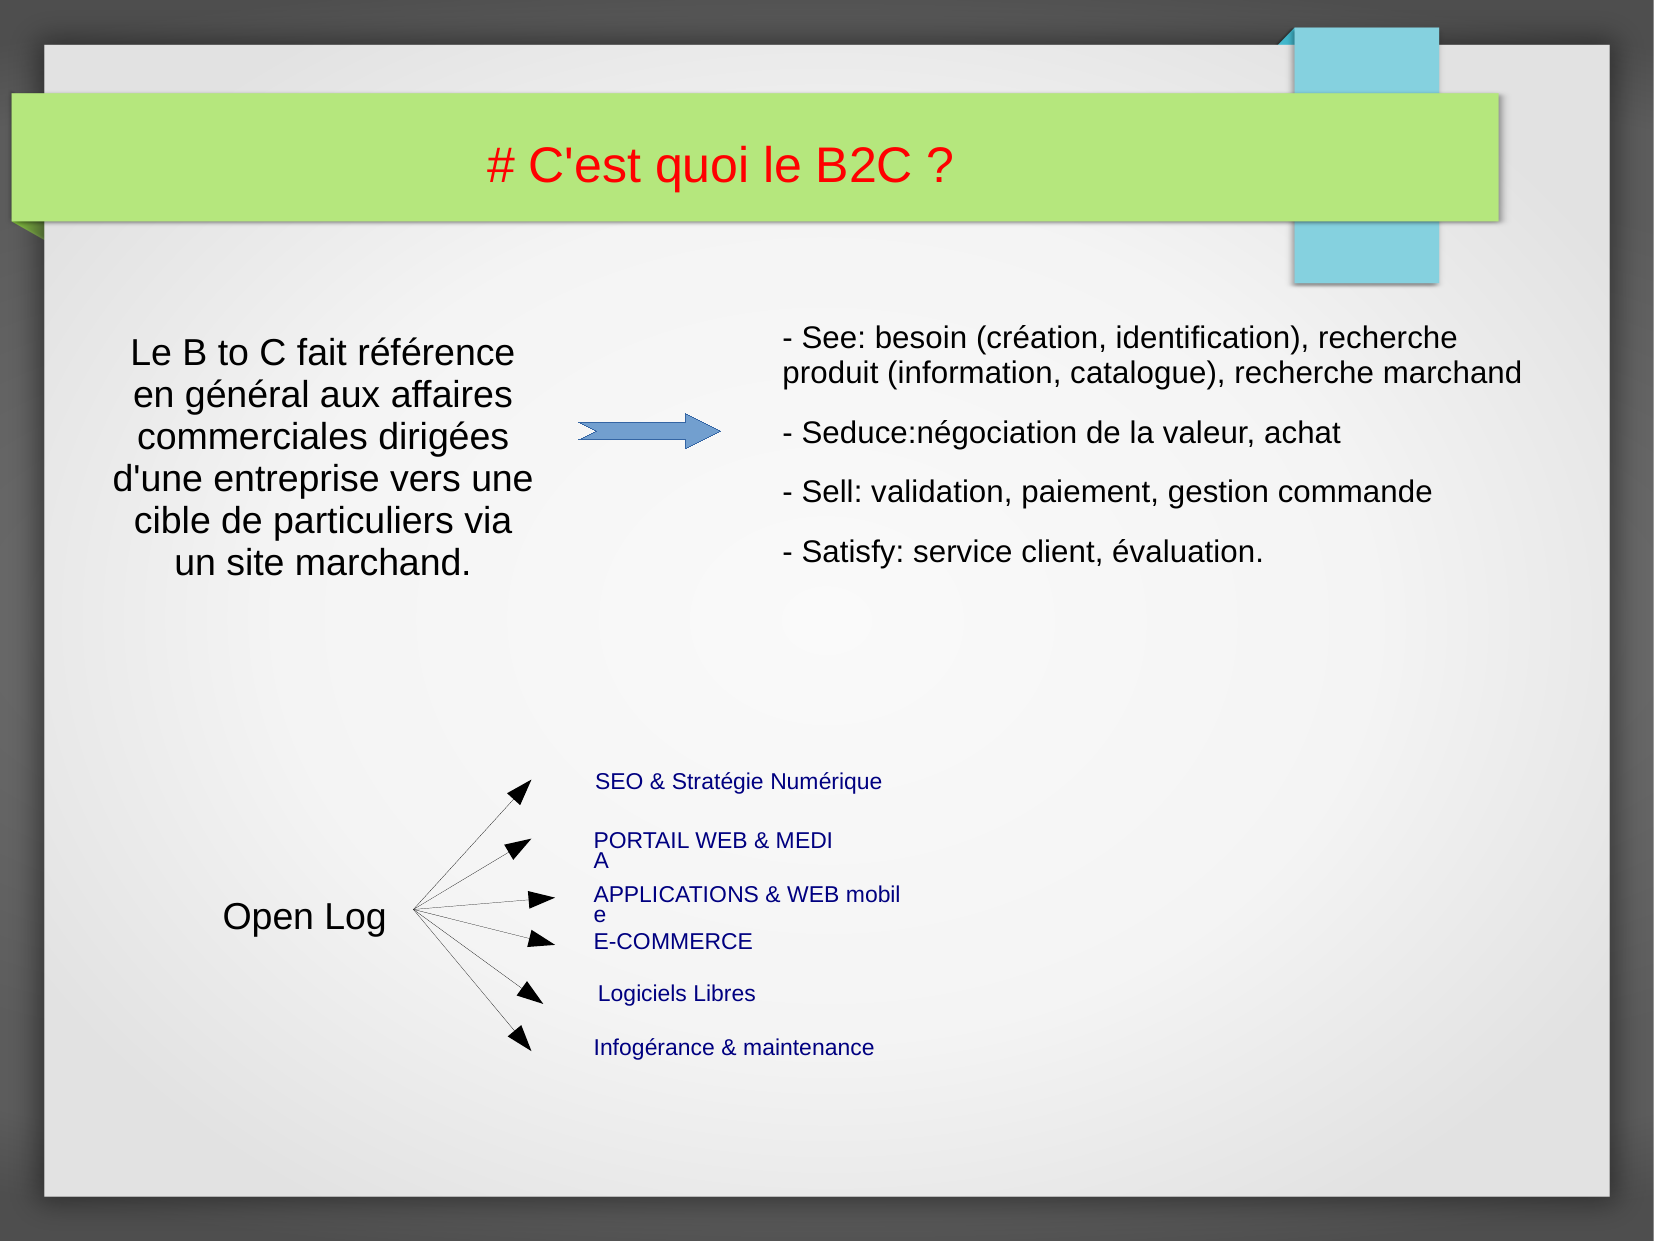

# C'est quoi le B2C ?
- See: besoin (création, identification), recherche produit (information, catalogue), recherche marchand
- Seduce:négociation de la valeur, achat
- Sell: validation, paiement, gestion commande
- Satisfy: service client, évaluation.
Le B to C fait référence en général aux affaires commerciales dirigées d'une entreprise vers une cible de particuliers via un site marchand.
SEO & Stratégie Numérique
PORTAIL WEB & MEDIA
APPLICATIONS & WEB mobile
Open Log
E-COMMERCE
Logiciels Libres
Infogérance & maintenance